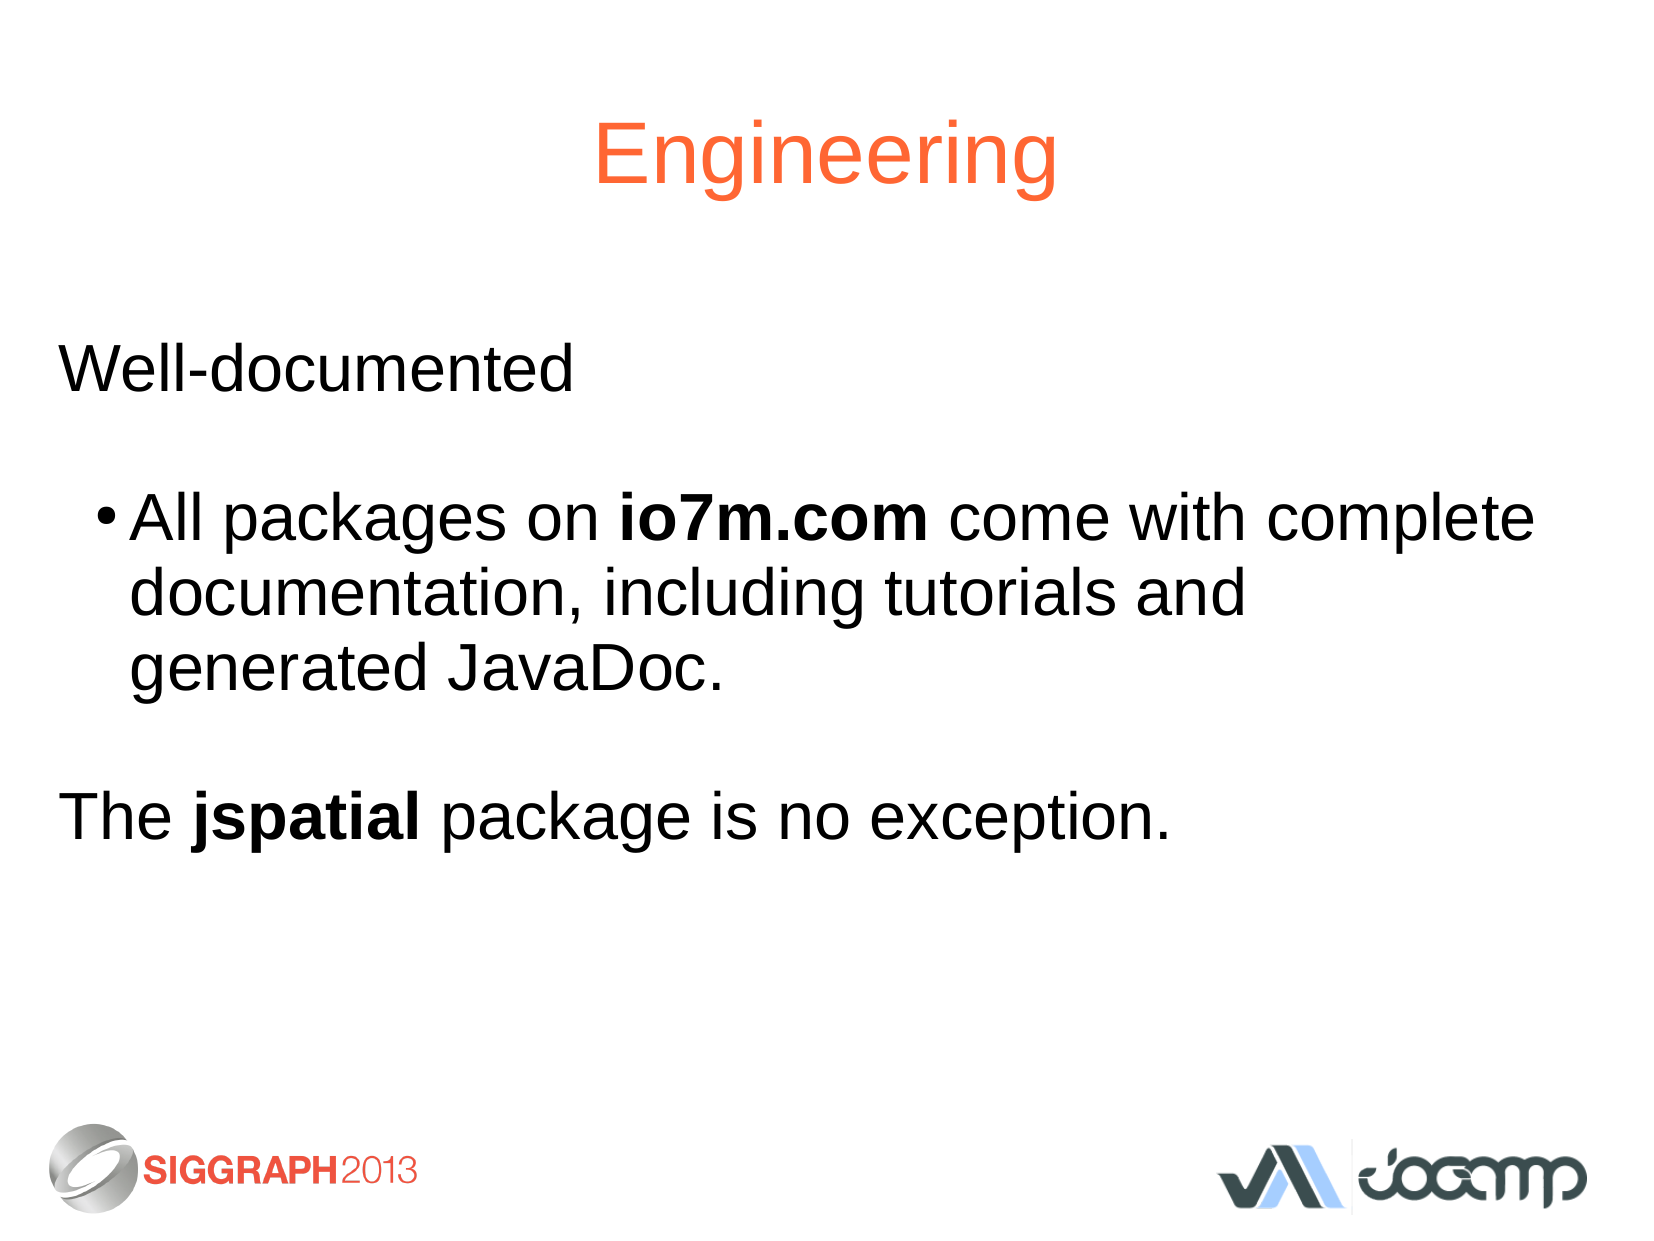

# Engineering
Well-documented
All packages on io7m.com come with complete documentation, including tutorials and generated JavaDoc.
The jspatial package is no exception.